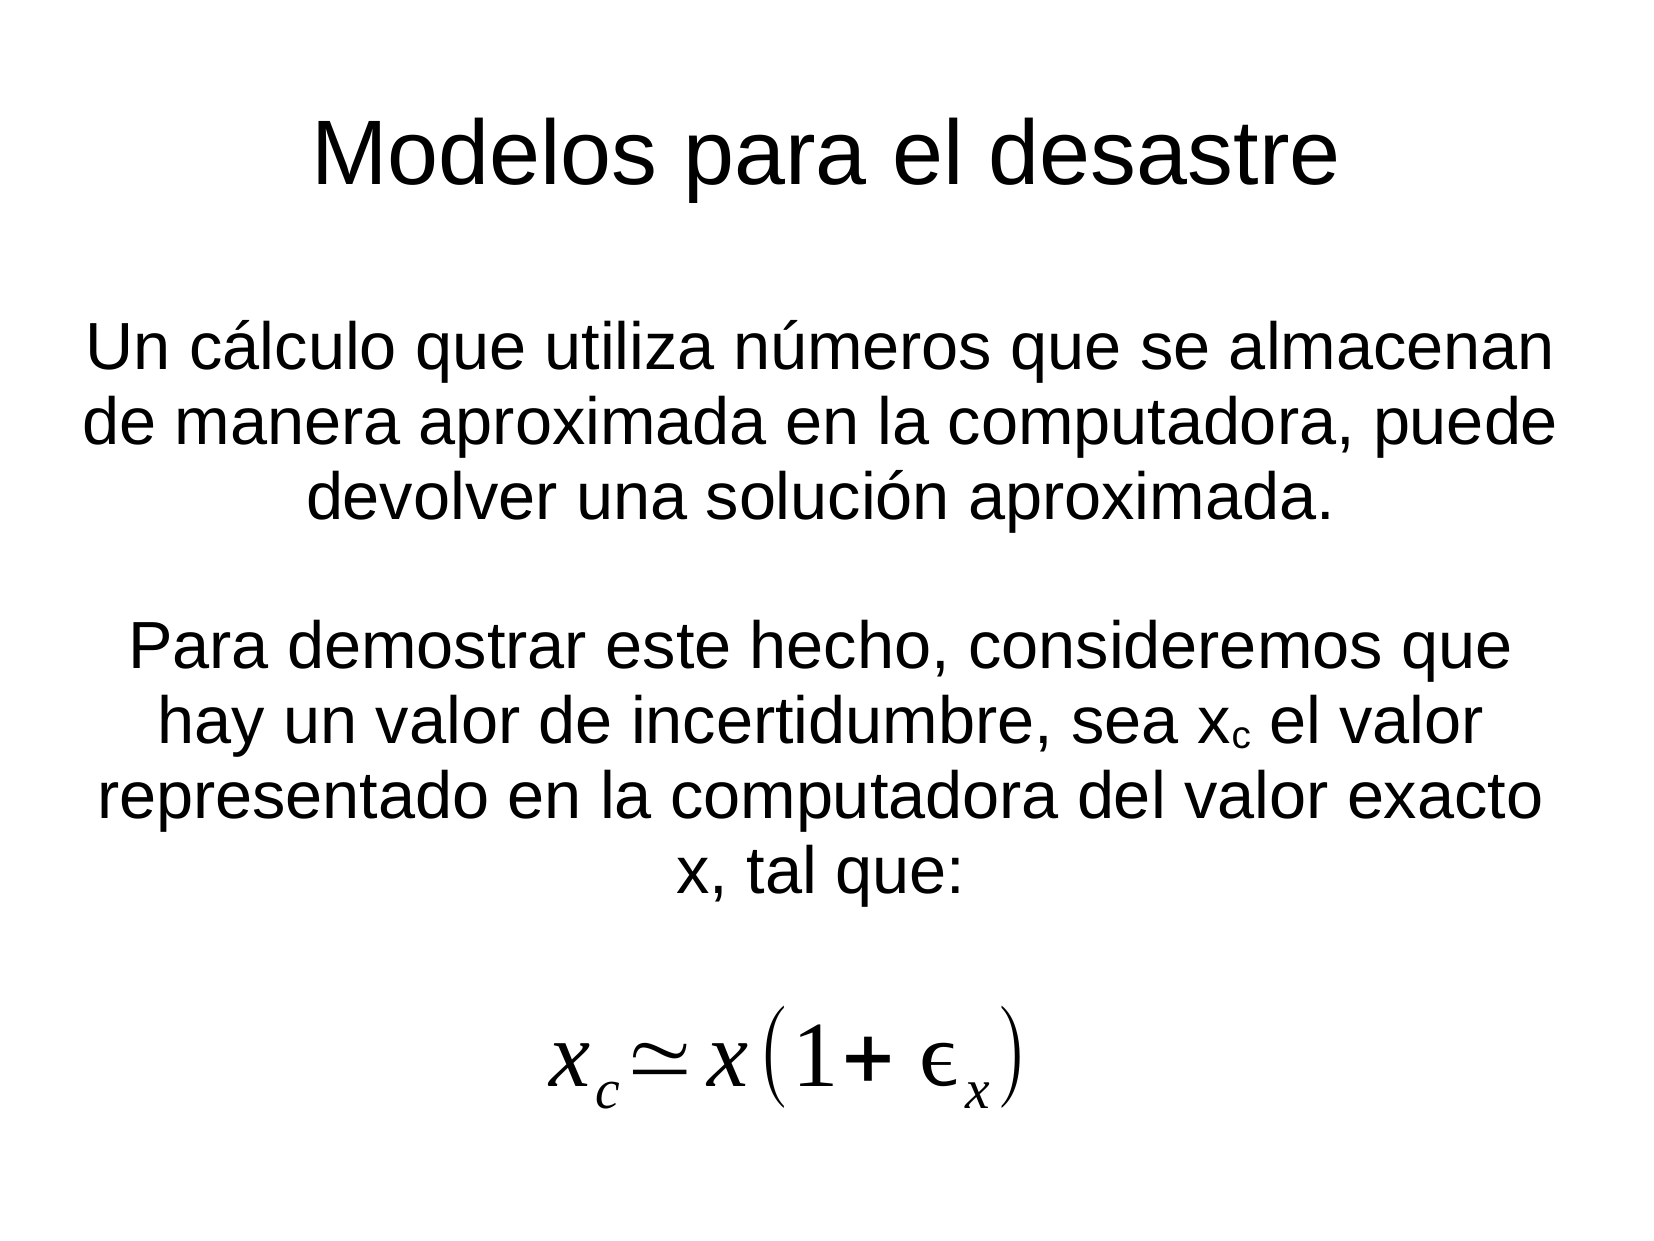

# Modelos para el desastre
Un cálculo que utiliza números que se almacenan de manera aproximada en la computadora, puede devolver una solución aproximada.
Para demostrar este hecho, consideremos que hay un valor de incertidumbre, sea xc el valor representado en la computadora del valor exacto x, tal que: